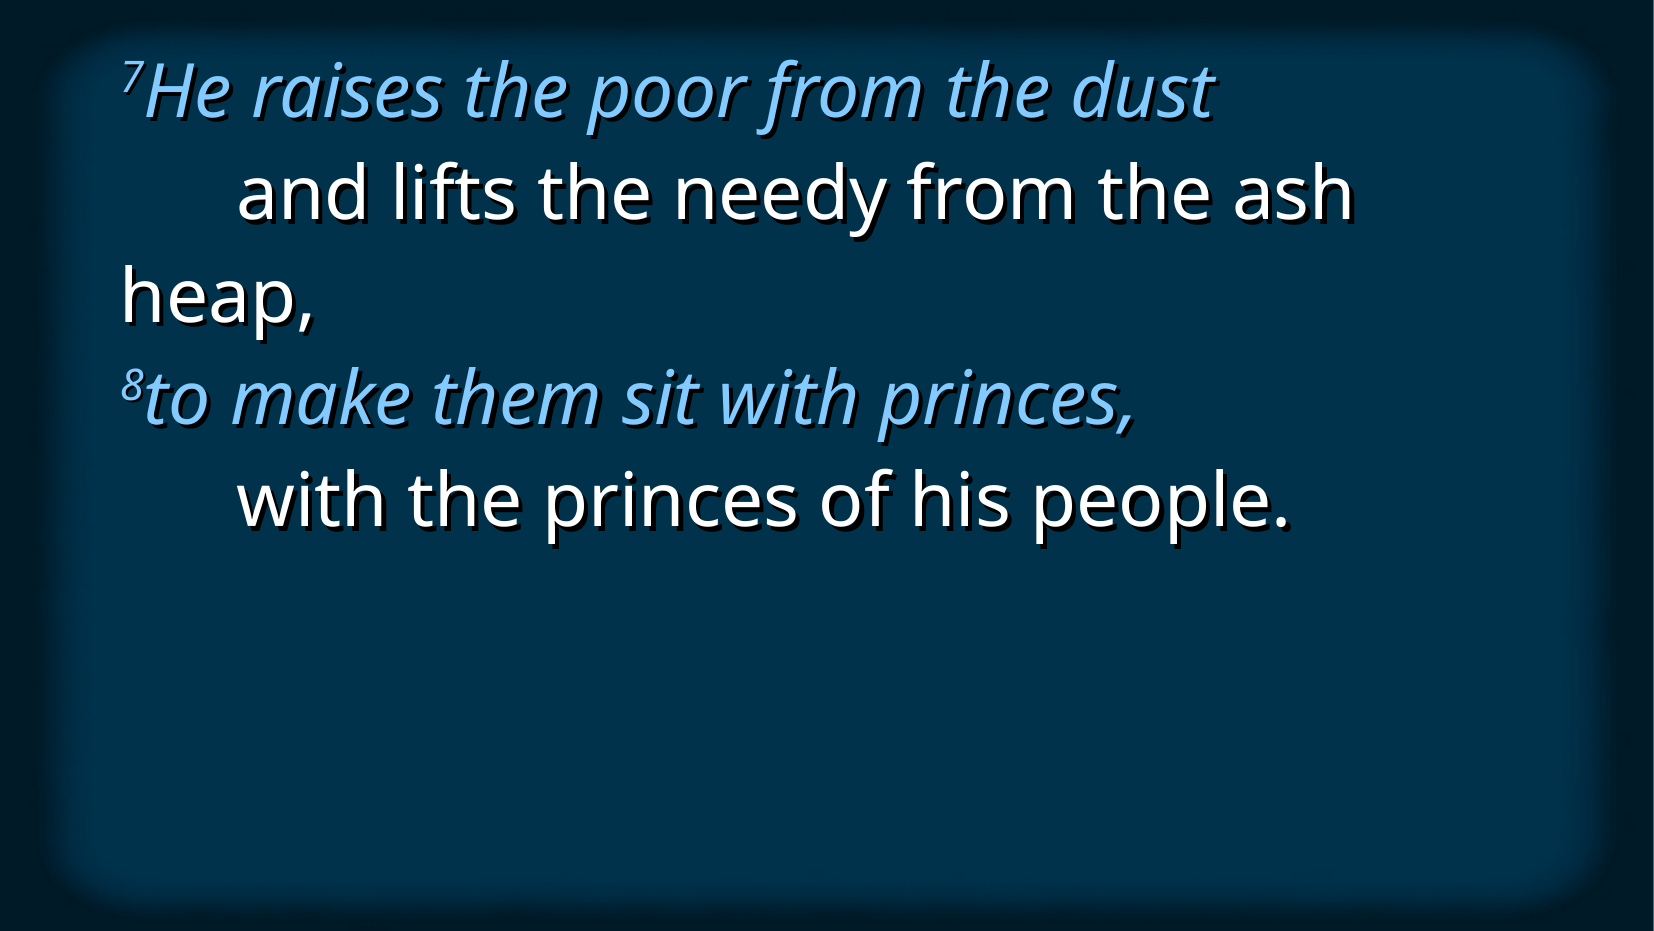

7He raises the poor from the dust
 and lifts the needy from the ash heap,
8to make them sit with princes,
 with the princes of his people.